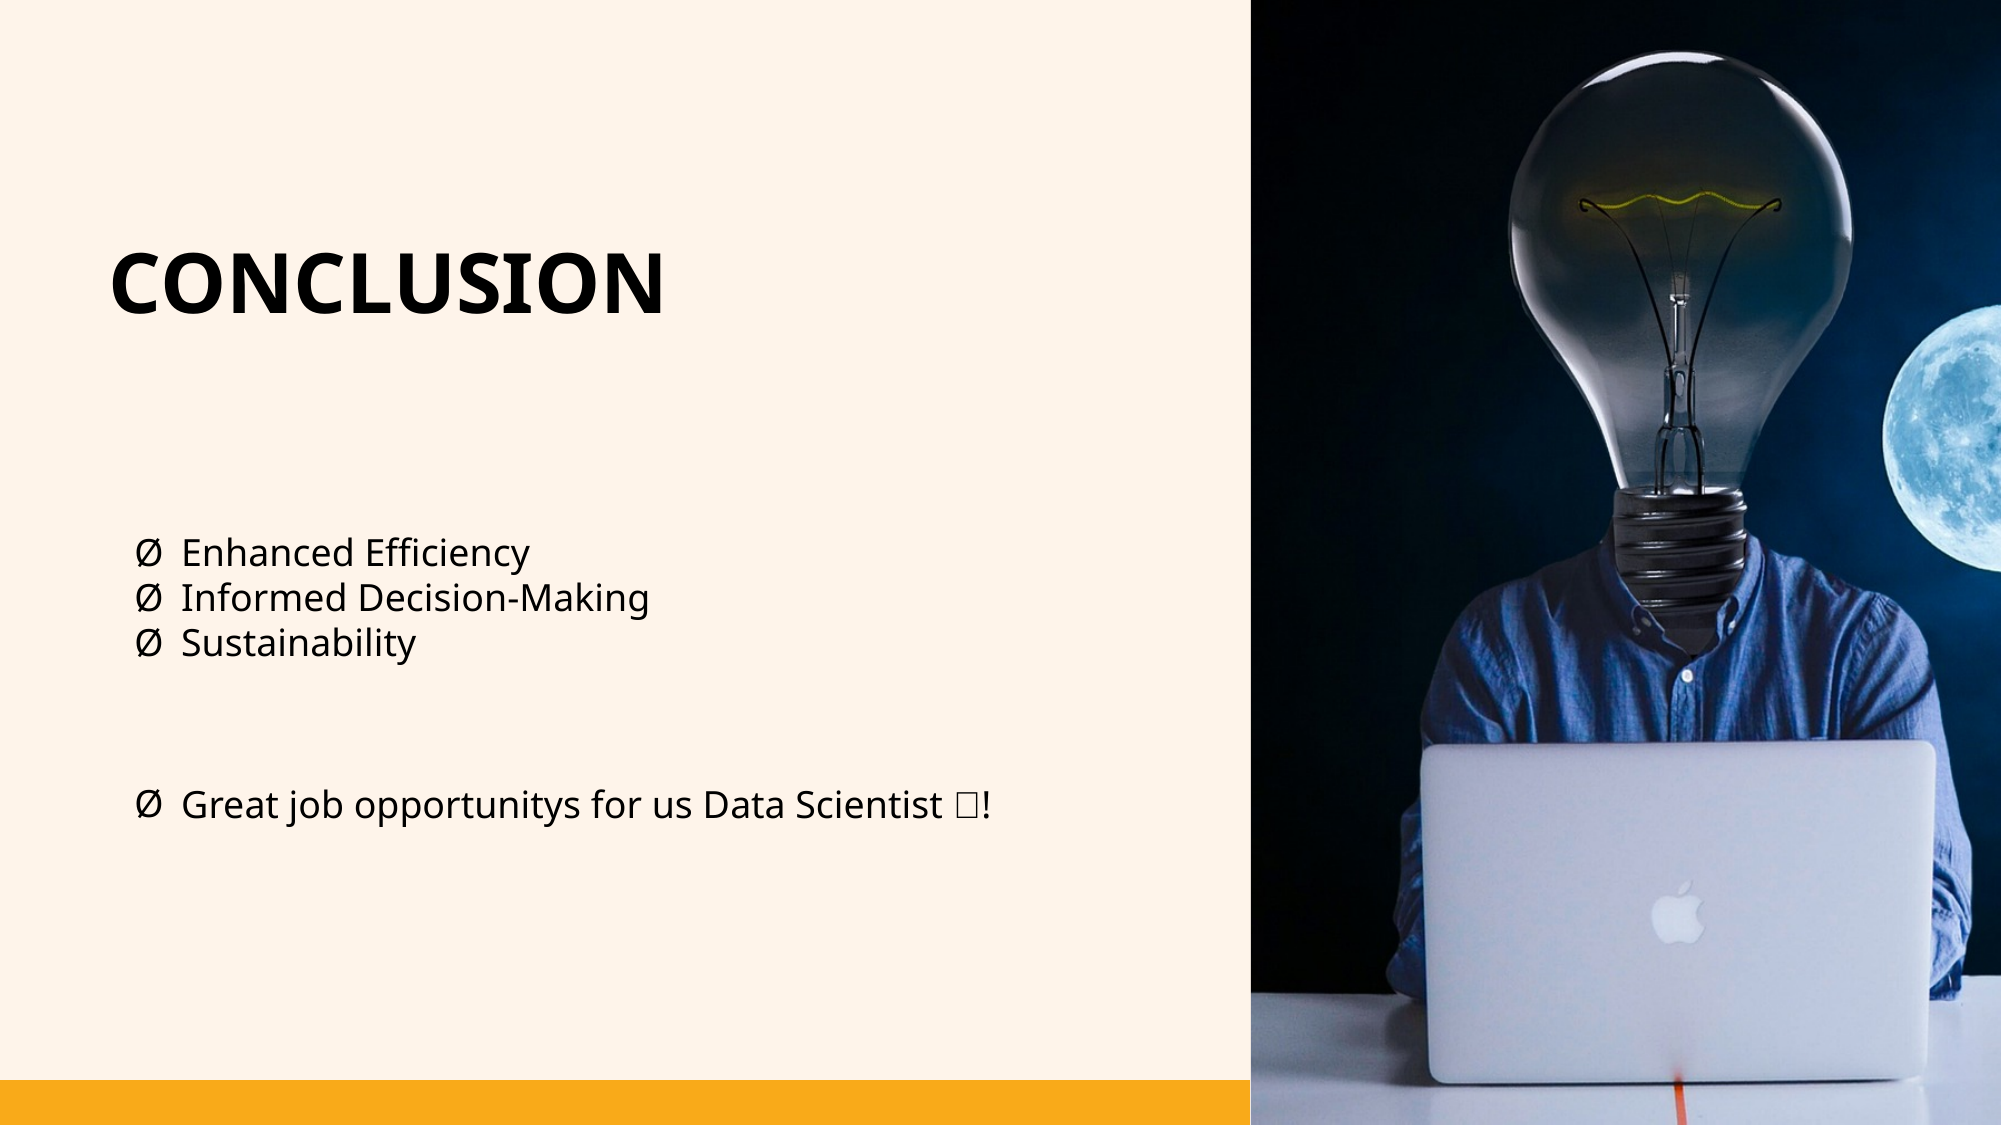

# Conclusion
Enhanced Efficiency
Informed Decision-Making
Sustainability
Great job opportunitys for us Data Scientist !